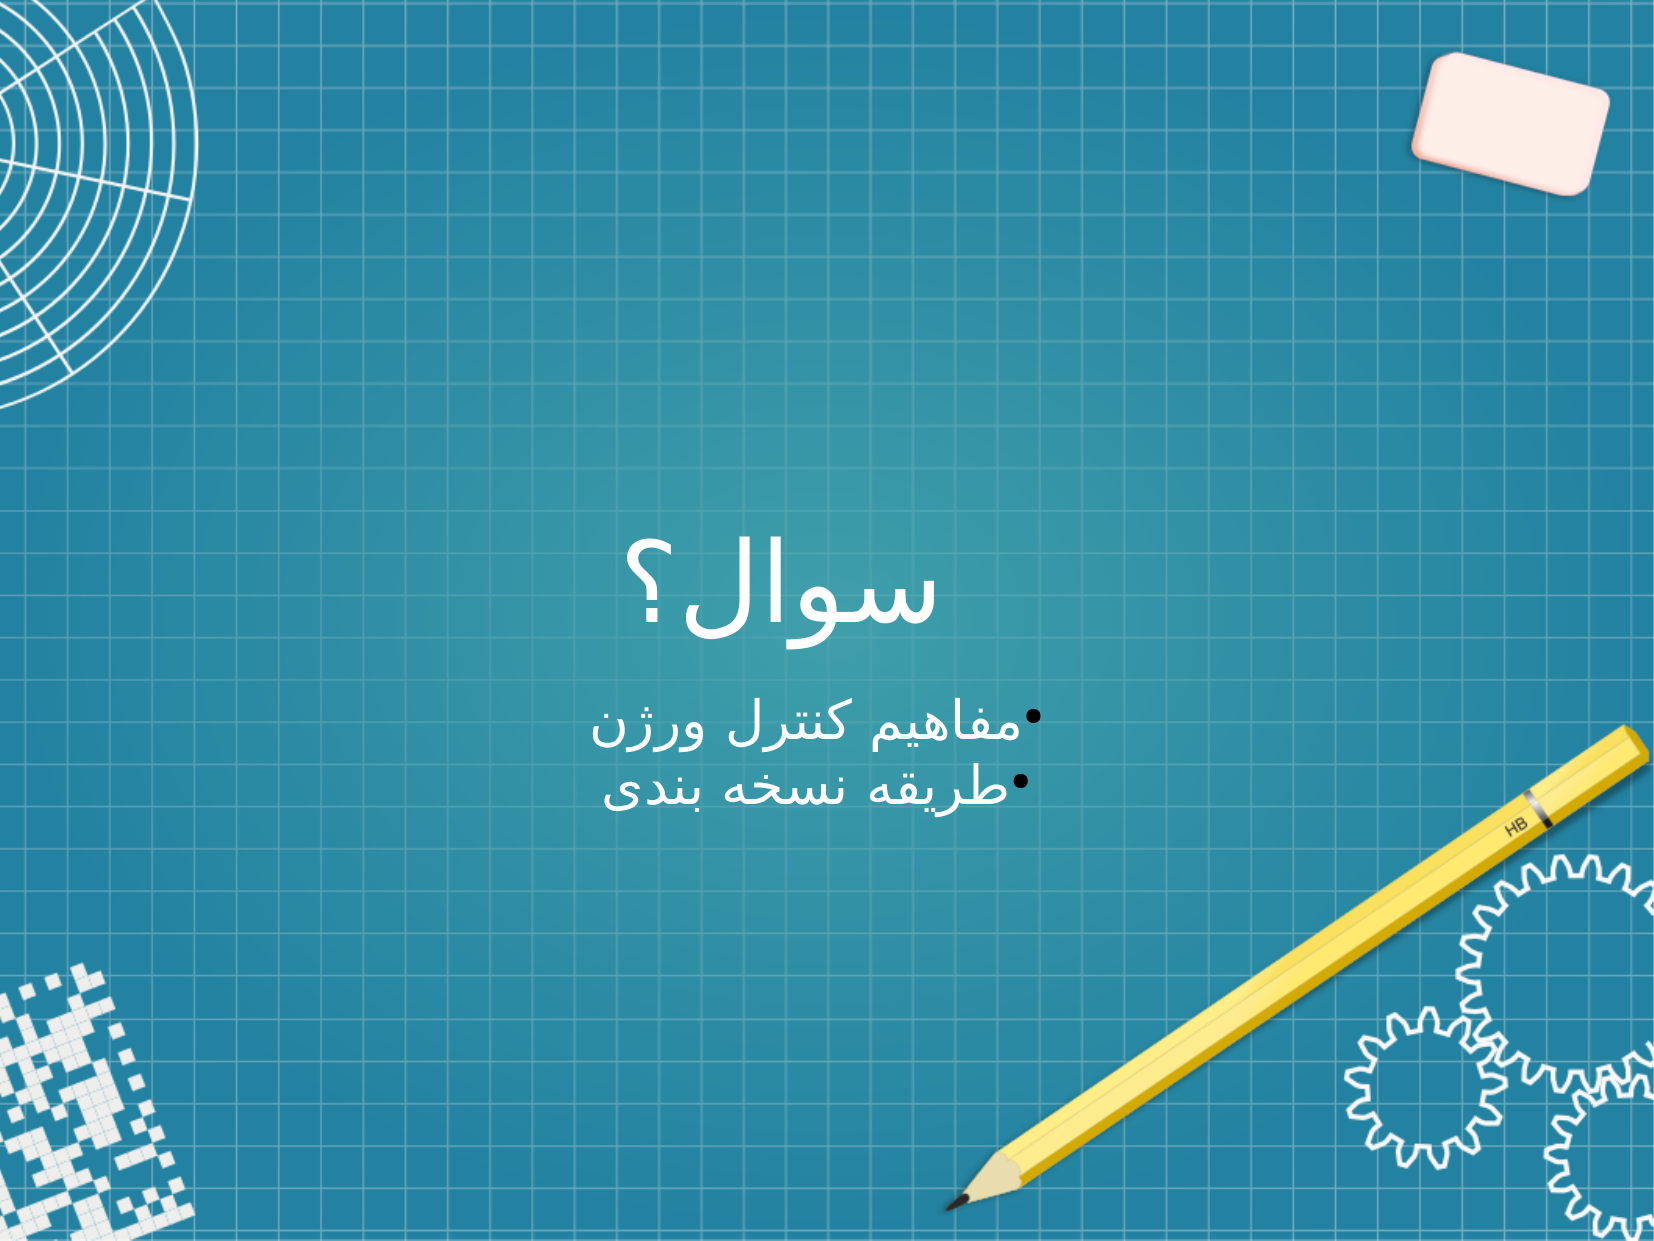

# سوال؟
مفاهیم کنترل ورژن
طریقه نسخه بندی